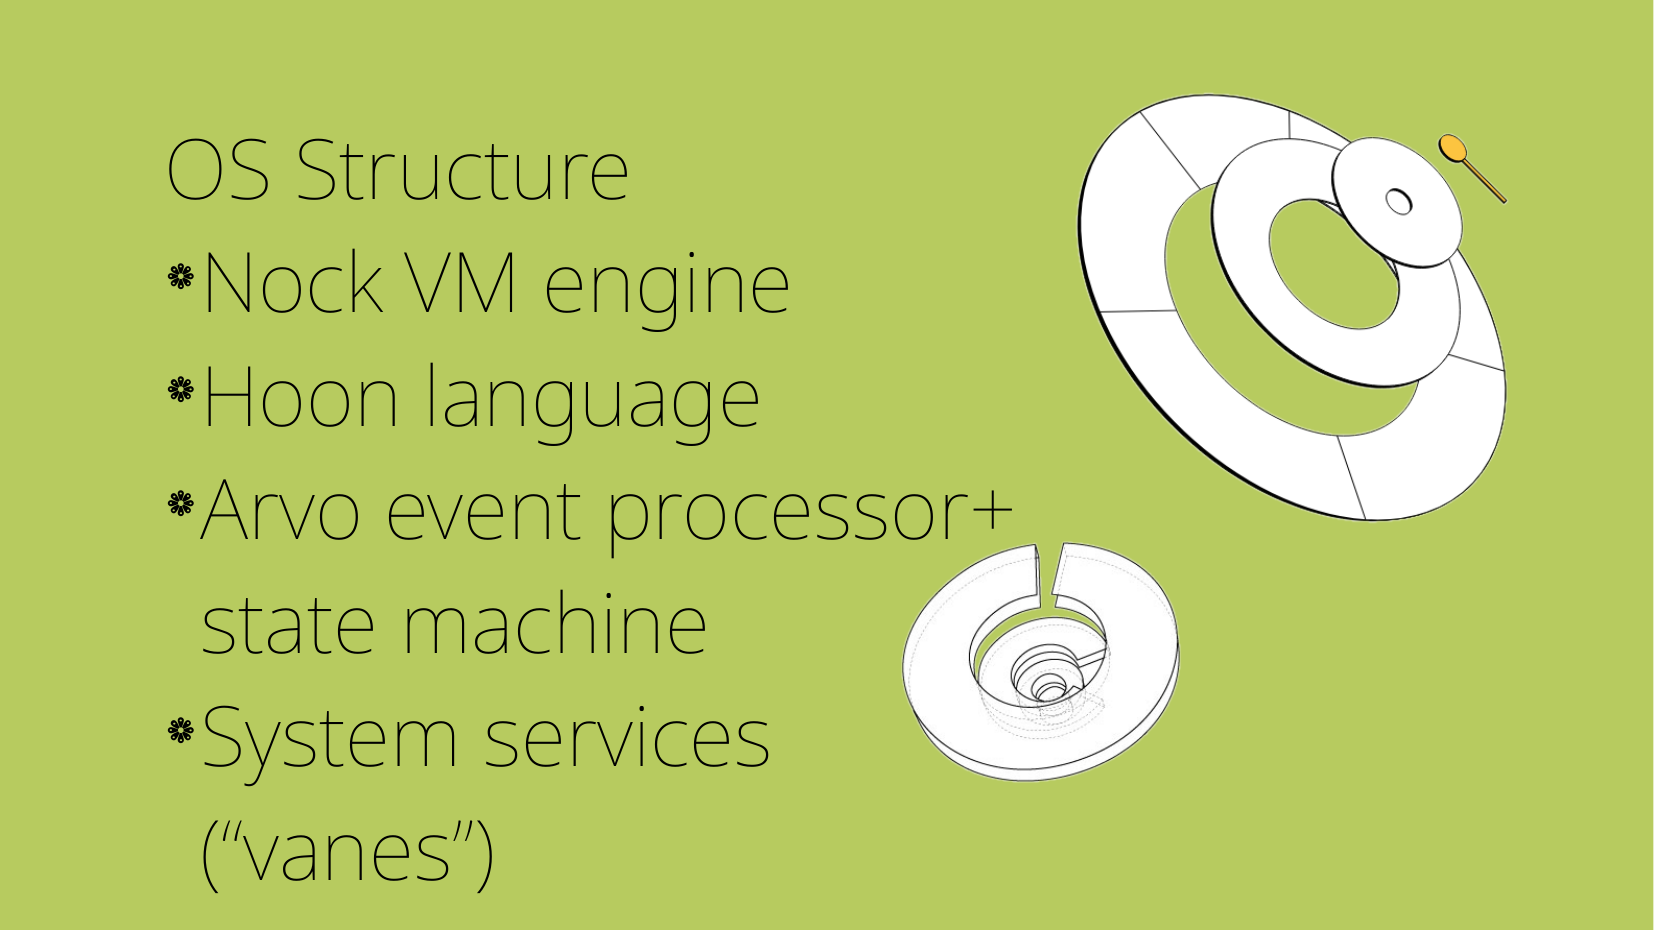

OS Structure
Nock VM engine
Hoon language
Arvo event processor+
state machine
System services
(“vanes”)
Userspace apps